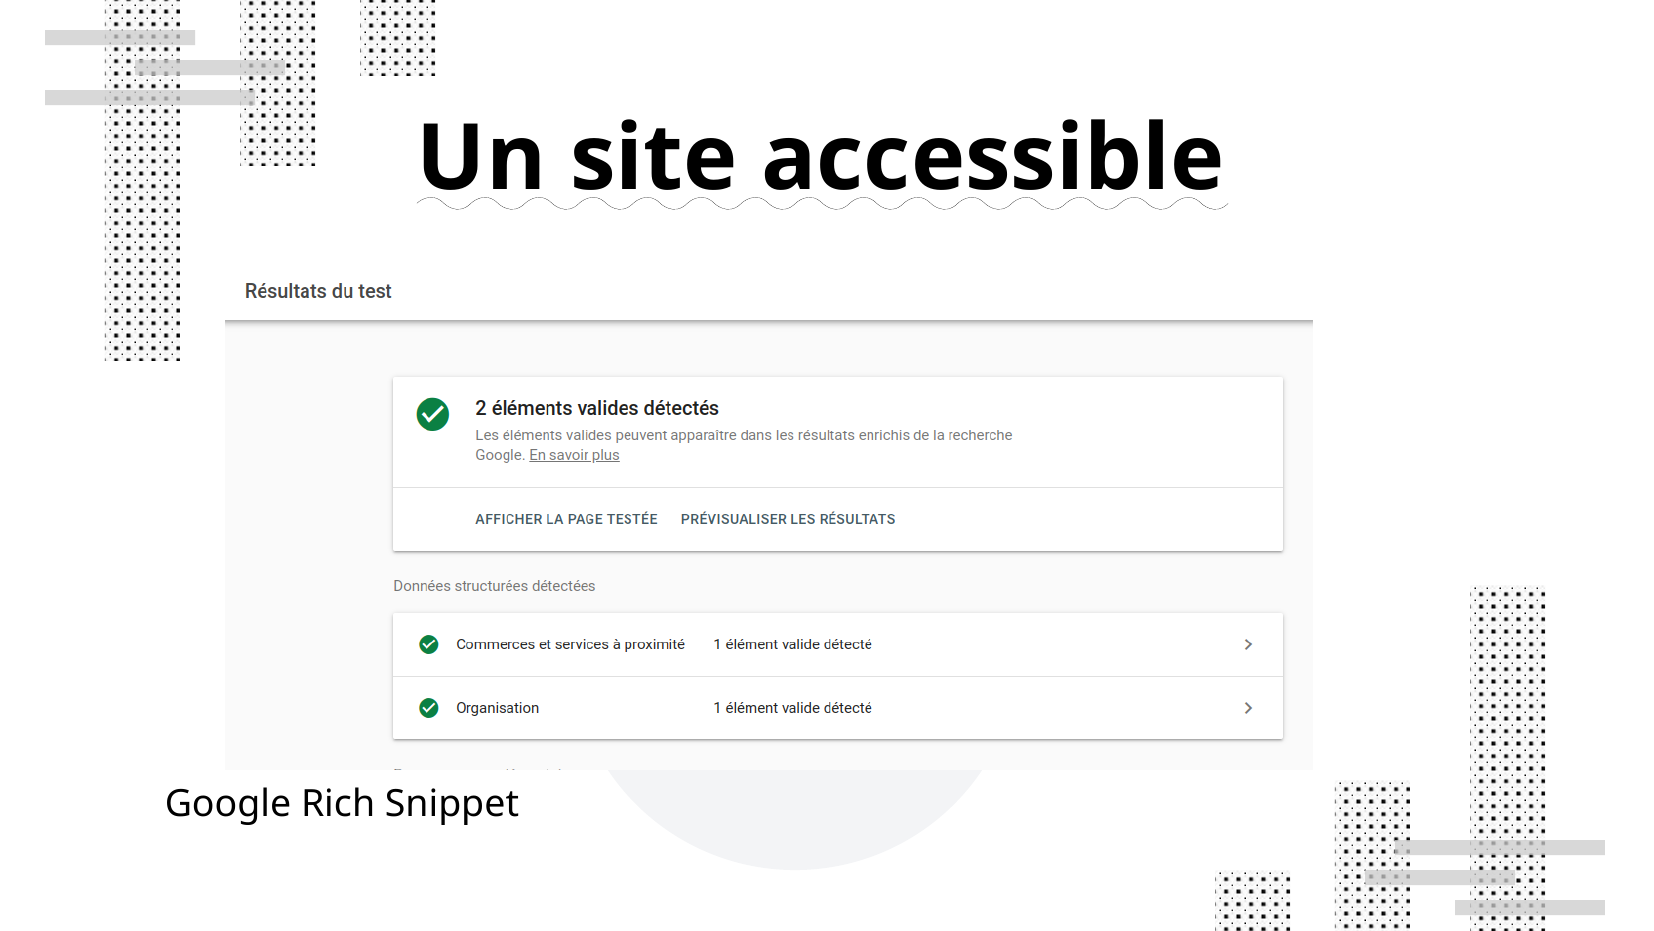

# Un site accessible
Google Rich Snippet